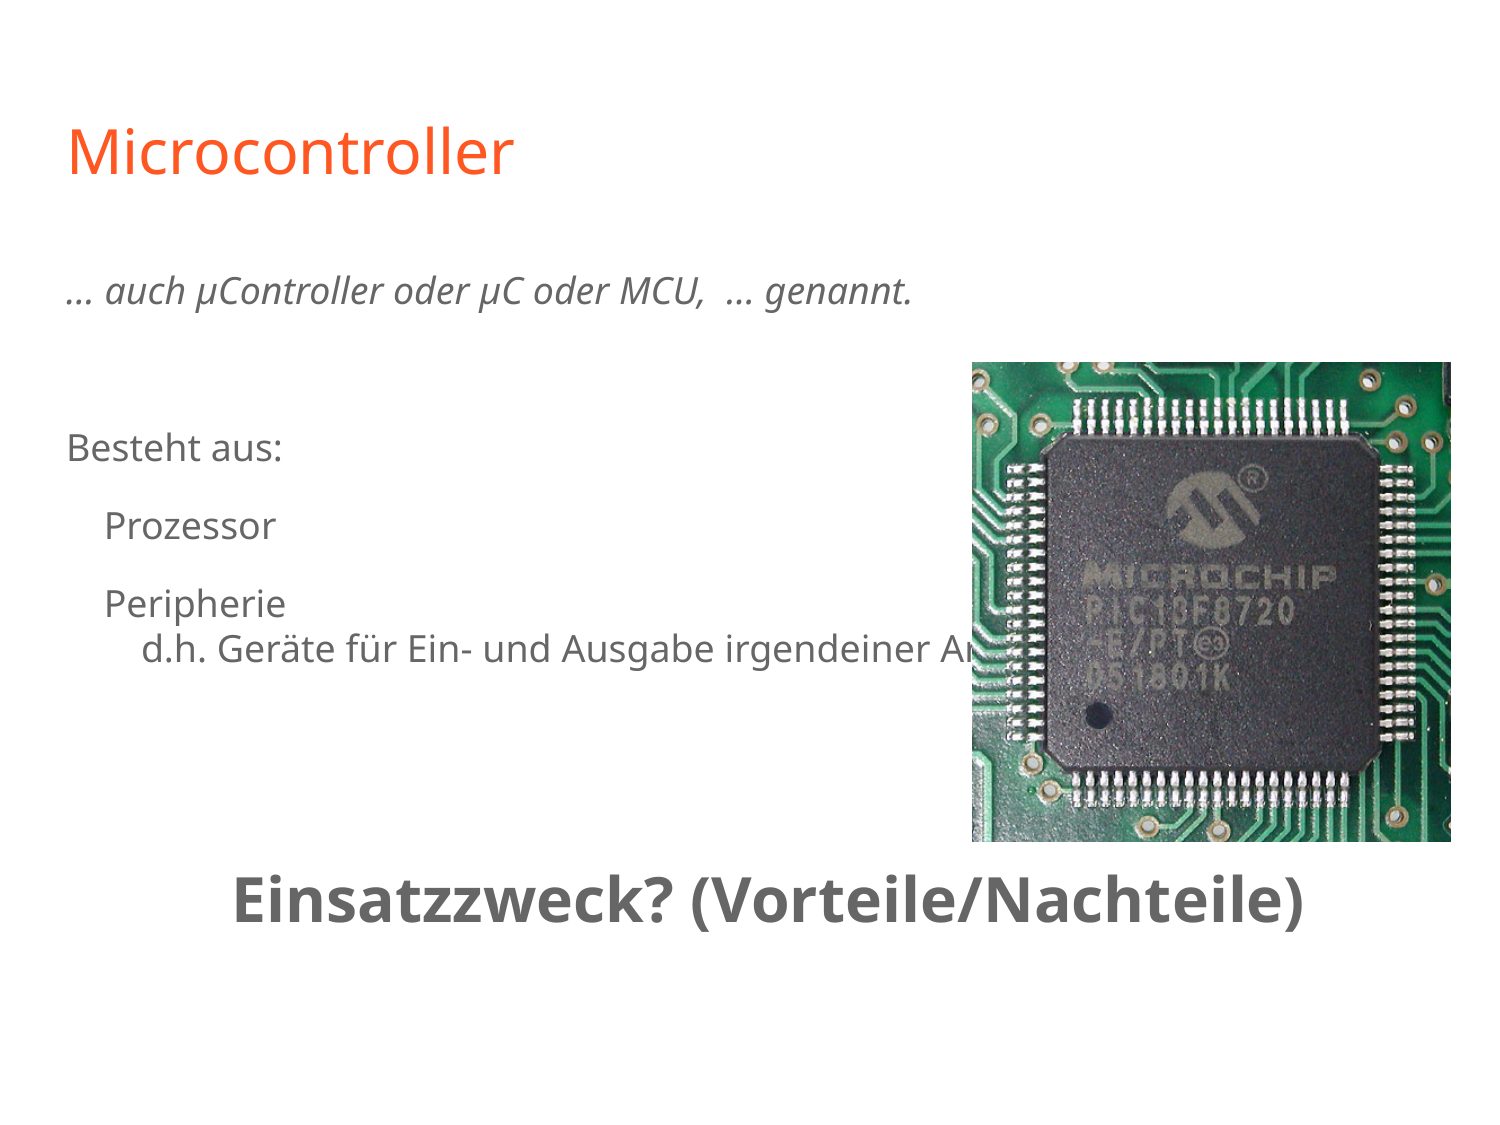

# Microcontroller
… auch µController oder µC oder MCU, … genannt.
Besteht aus:
Prozessor
Peripherie
d.h. Geräte für Ein- und Ausgabe irgendeiner Art.
Einsatzzweck? (Vorteile/Nachteile)